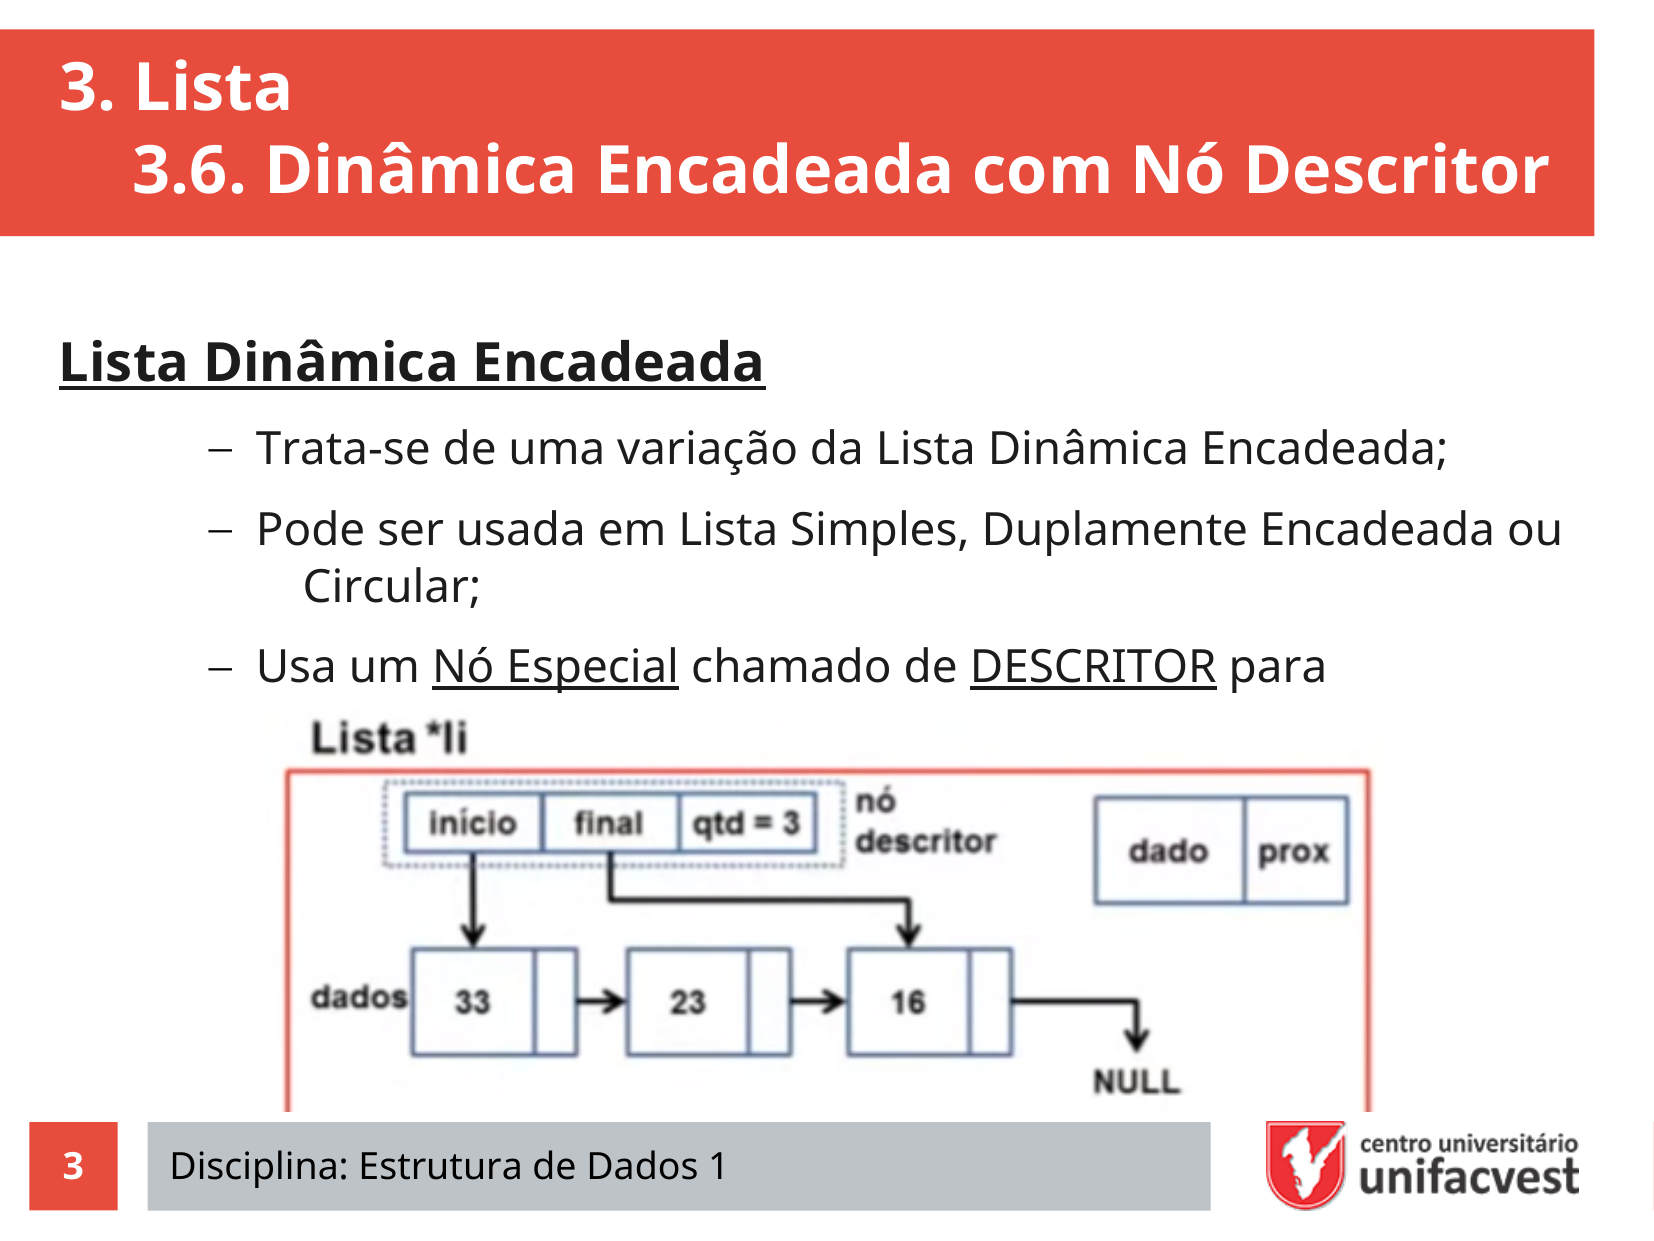

# 3. Lista 3.6. Dinâmica Encadeada com Nó Descritor
Lista Dinâmica Encadeada
Trata-se de uma variação da Lista Dinâmica Encadeada;
Pode ser usada em Lista Simples, Duplamente Encadeada ou Circular;
Usa um Nó Especial chamado de DESCRITOR para armazenar diversas informações sobre a lista;
3
Disciplina: Estrutura de Dados 1